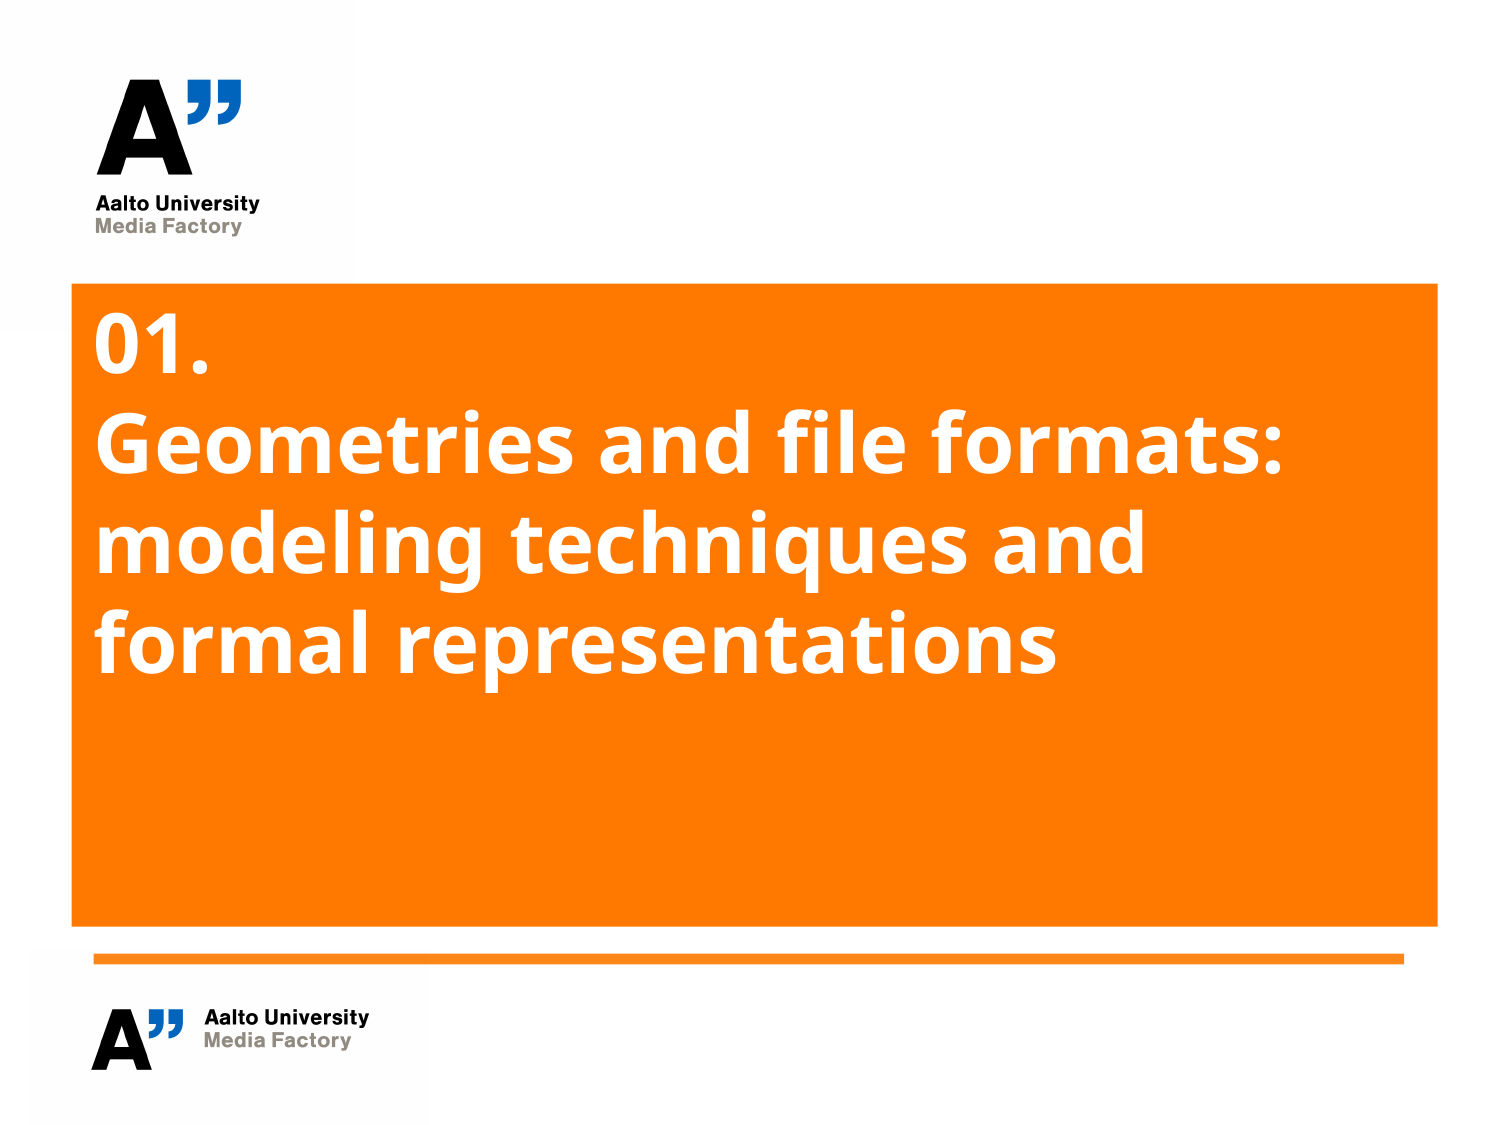

#
01.
Geometries and file formats:
modeling techniques and formal representations